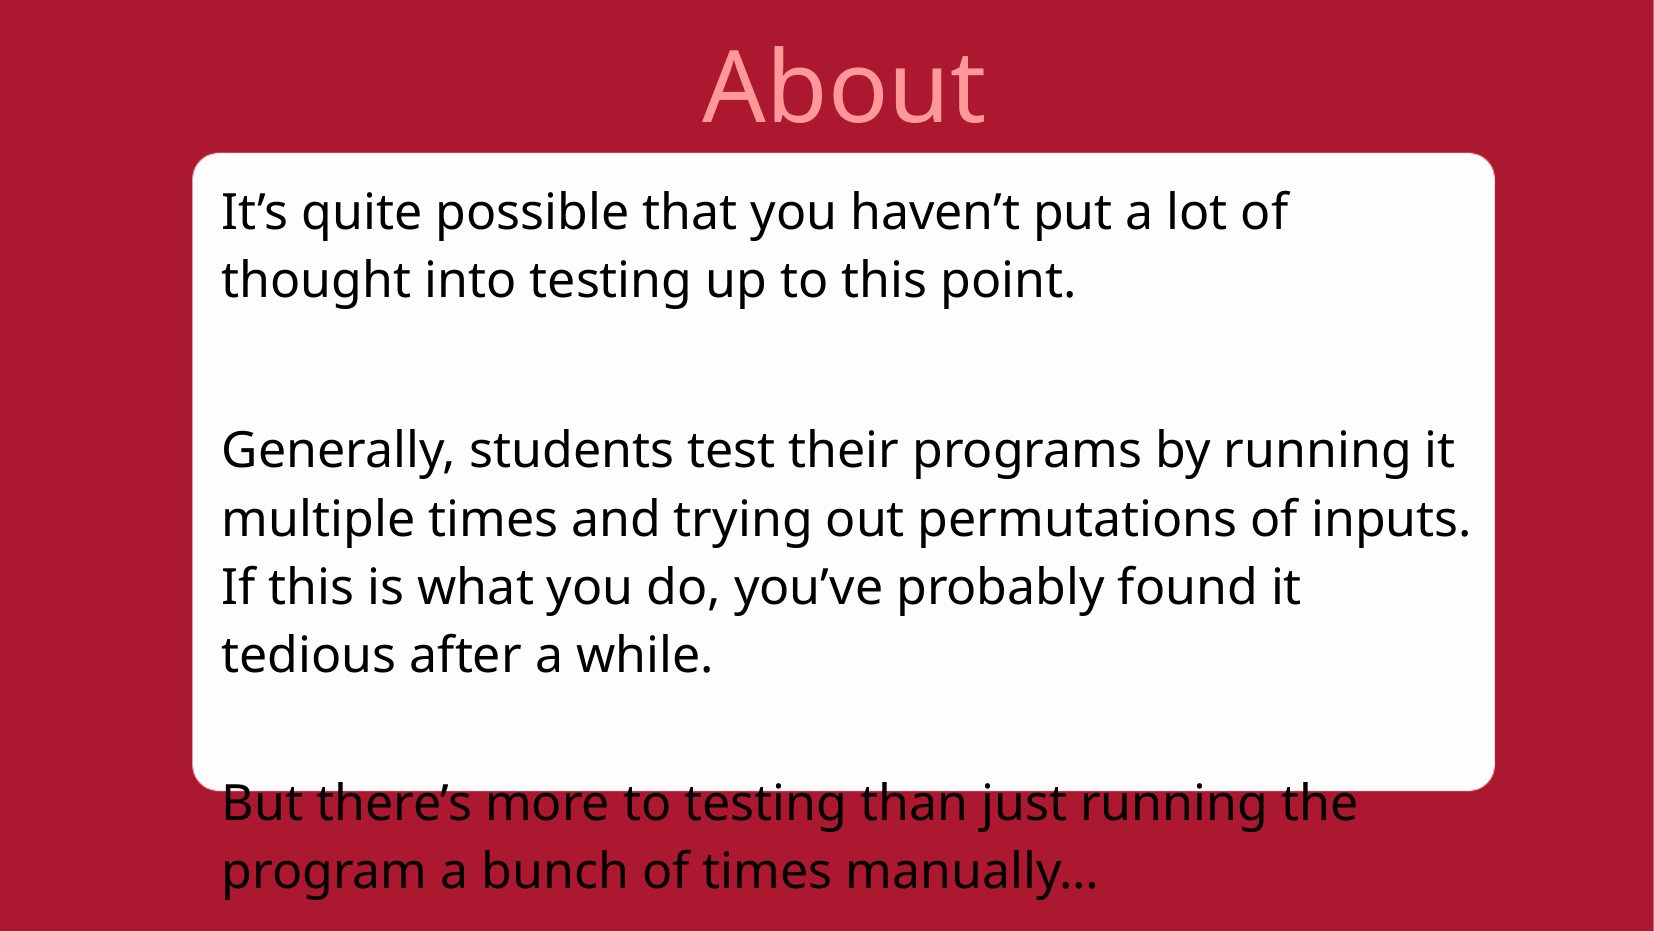

# About
It’s quite possible that you haven’t put a lot of thought into testing up to this point.
Generally, students test their programs by running it multiple times and trying out permutations of inputs. If this is what you do, you’ve probably found it tedious after a while.
But there’s more to testing than just running the program a bunch of times manually…